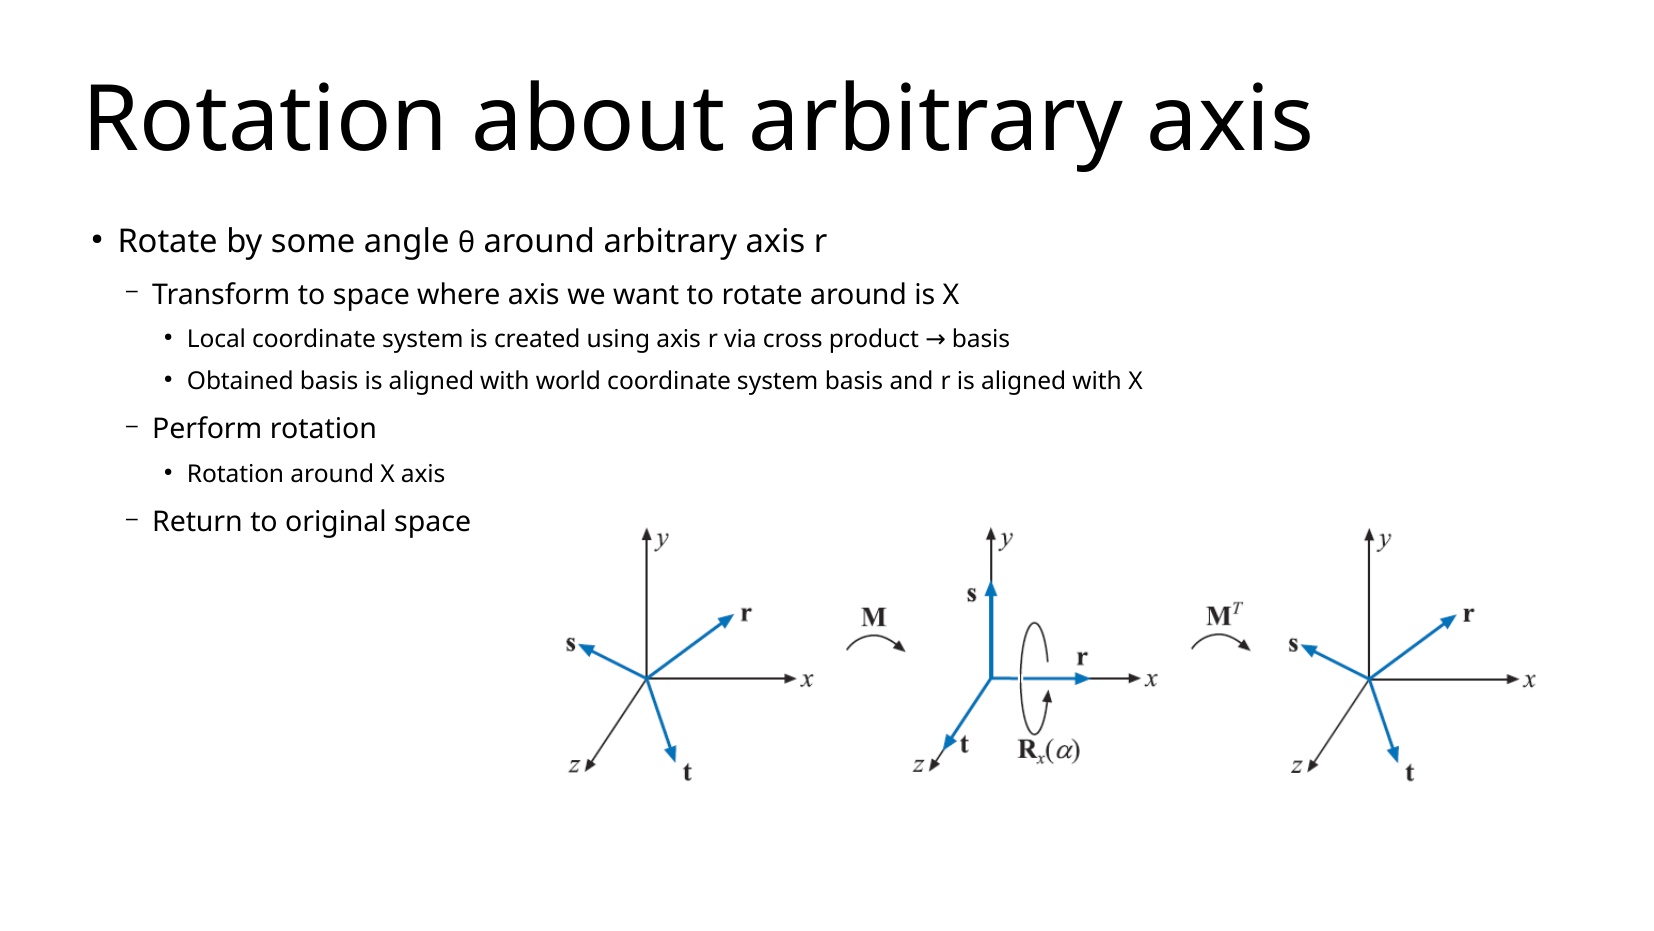

# Rotation about arbitrary axis
Rotate by some angle θ around arbitrary axis r
Transform to space where axis we want to rotate around is X
Local coordinate system is created using axis r via cross product → basis
Obtained basis is aligned with world coordinate system basis and r is aligned with X
Perform rotation
Rotation around X axis
Return to original space